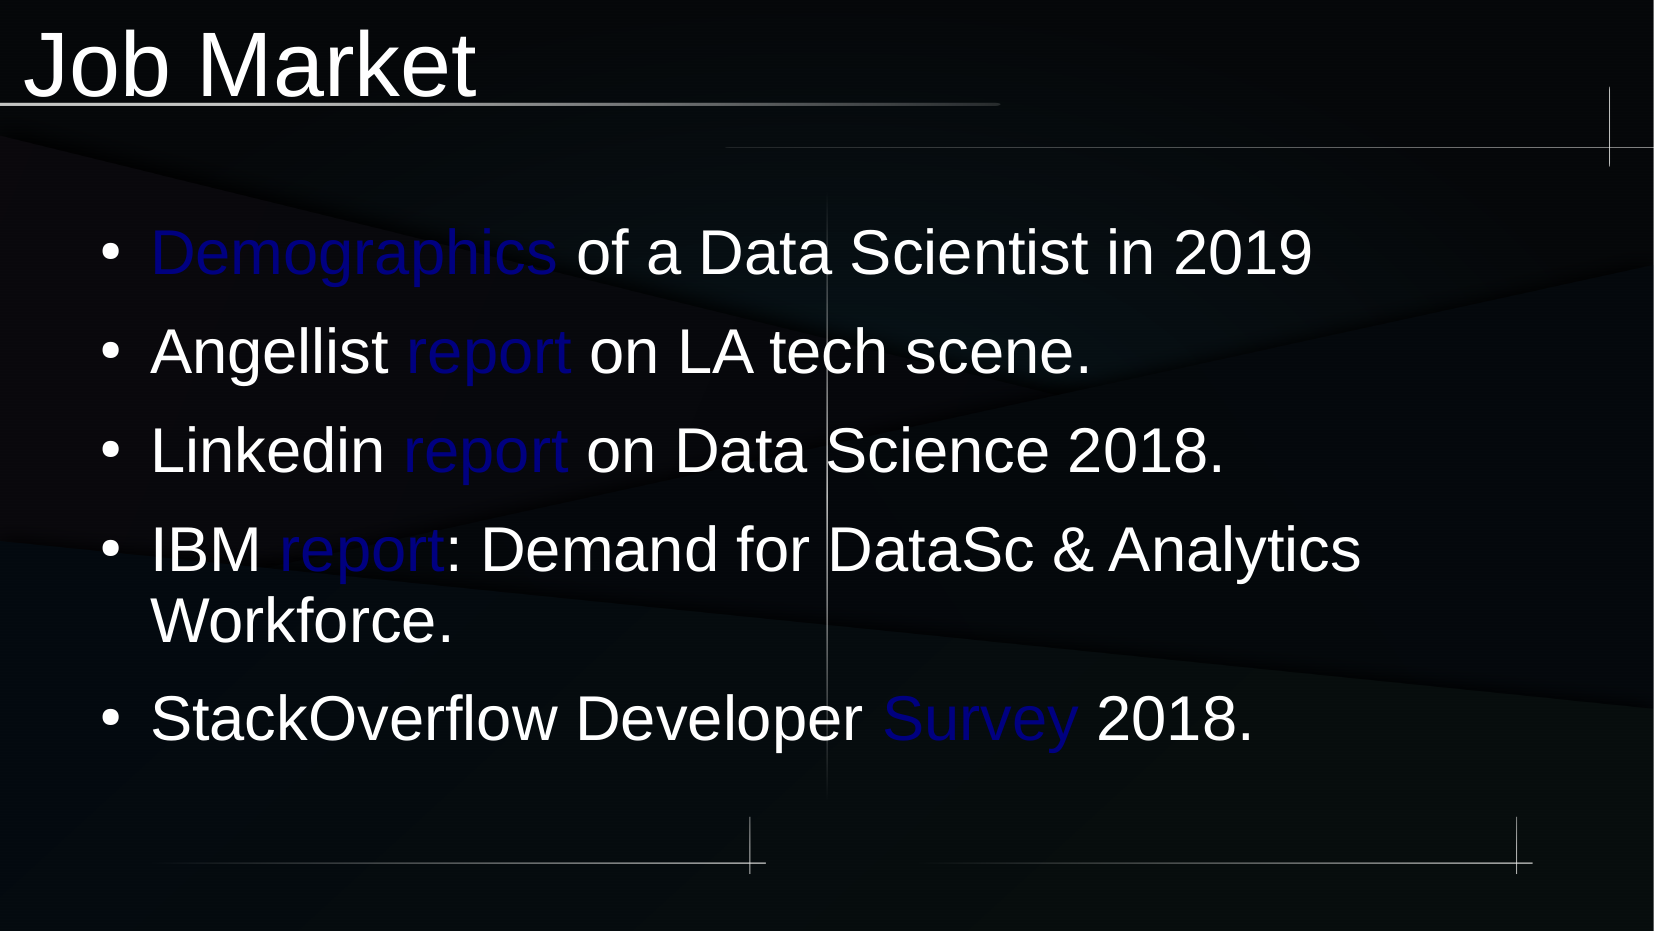

# Job Market
Demographics of a Data Scientist in 2019
Angellist report on LA tech scene.
Linkedin report on Data Science 2018.
IBM report: Demand for DataSc & Analytics Workforce.
StackOverflow Developer Survey 2018.